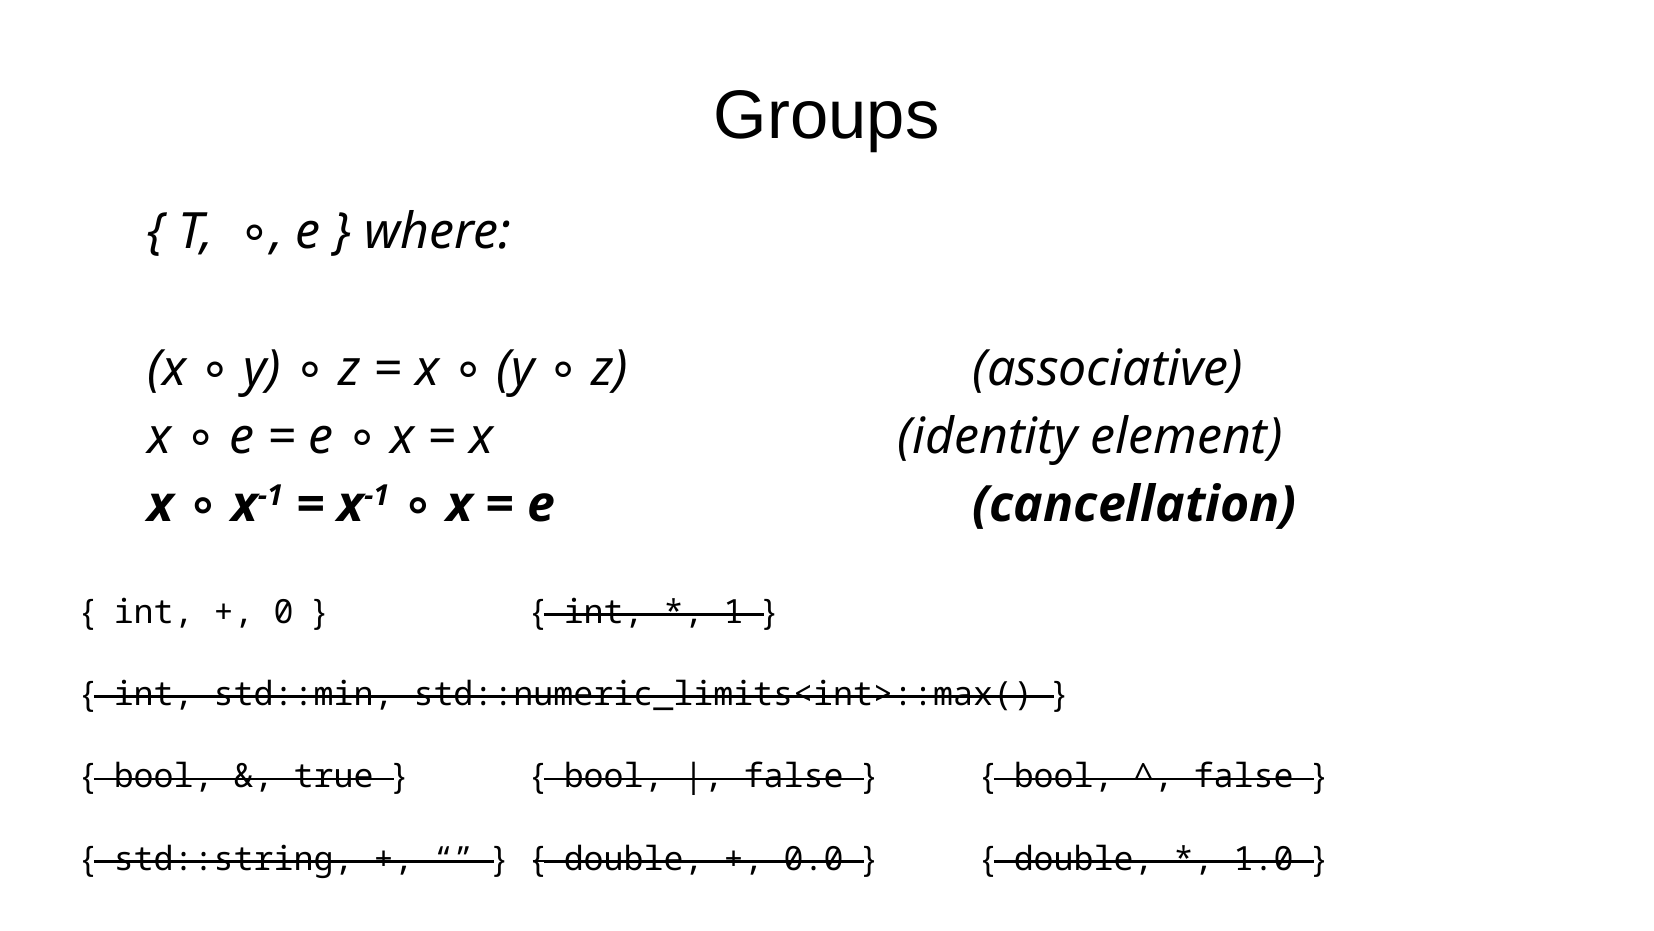

# Groups
{ T, ∘, e } where:
(x ∘ y) ∘ z = x ∘ (y ∘ z)					(associative)
x ∘ e = e ∘ x = x						(identity element)
x ∘ x-1 = x-1 ∘ x = e						(cancellation)
{ int, +, 0 }			{ int, *, 1 }
{ int, std::min, std::numeric_limits<int>::max() }
{ bool, &, true }		{ bool, |, false }		{ bool, ^, false }
{ std::string, +, “” }	{ double, +, 0.0 }		{ double, *, 1.0 }